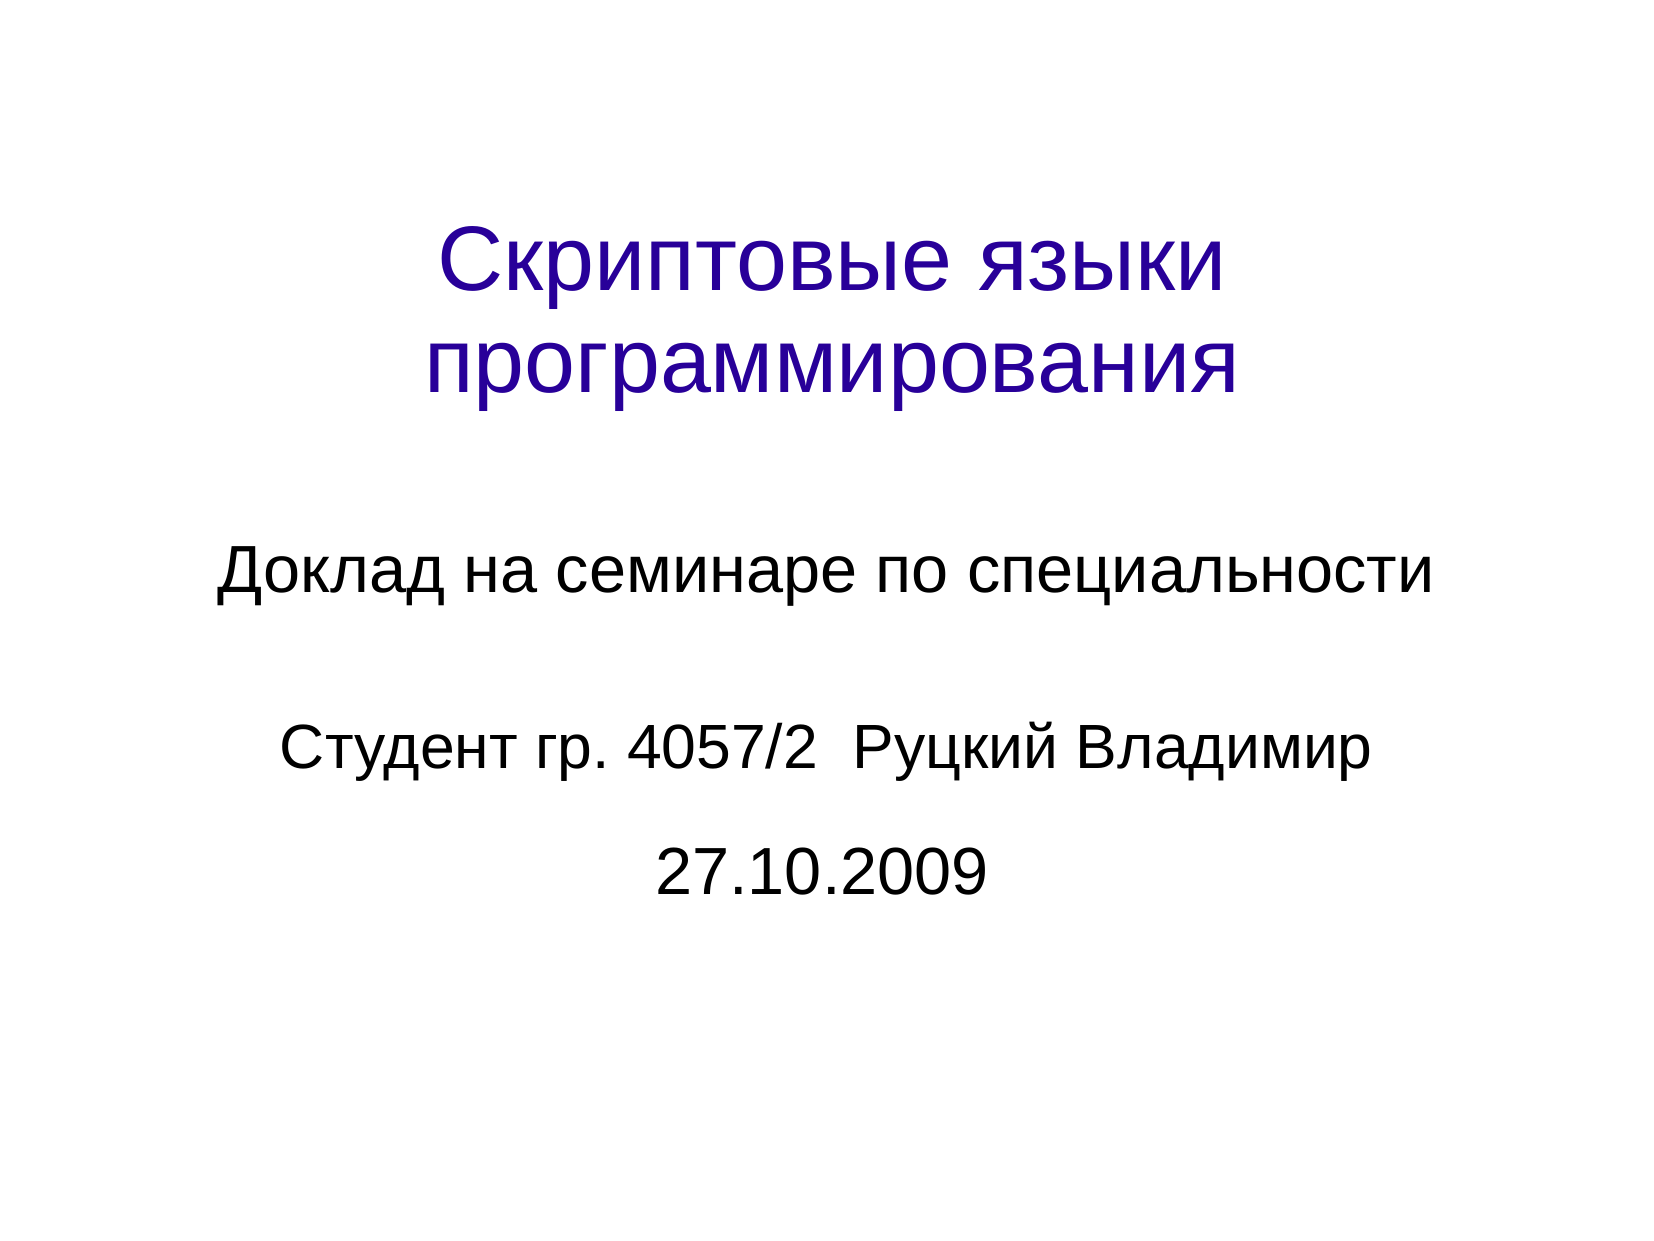

# Скриптовые языки программирования
Доклад на семинаре по специальности
Студент гр. 4057/2 Руцкий Владимир
27.10.2009